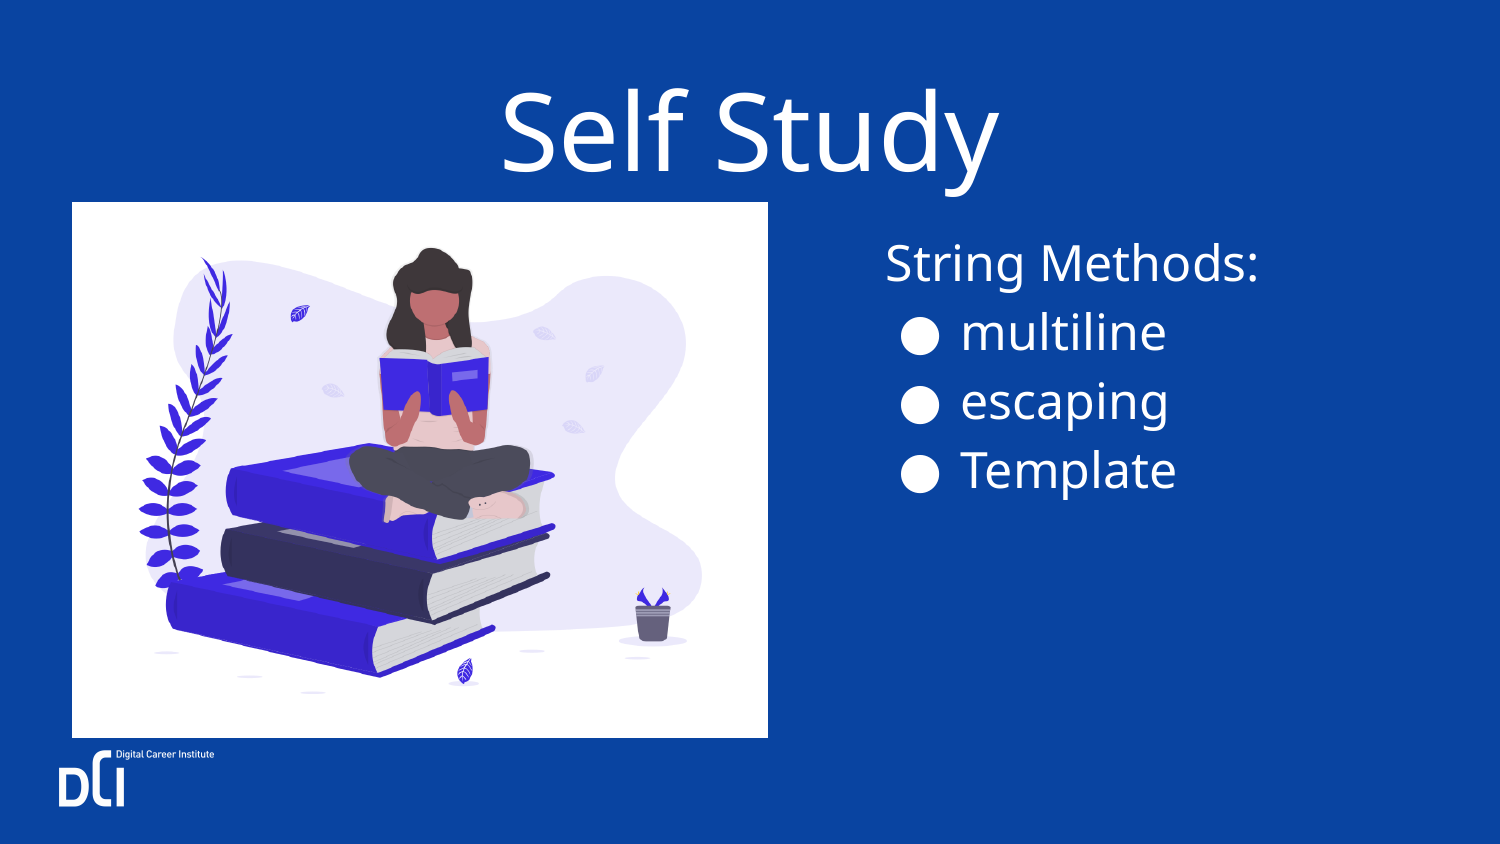

# Self Study
String Methods:
multiline
escaping
Template